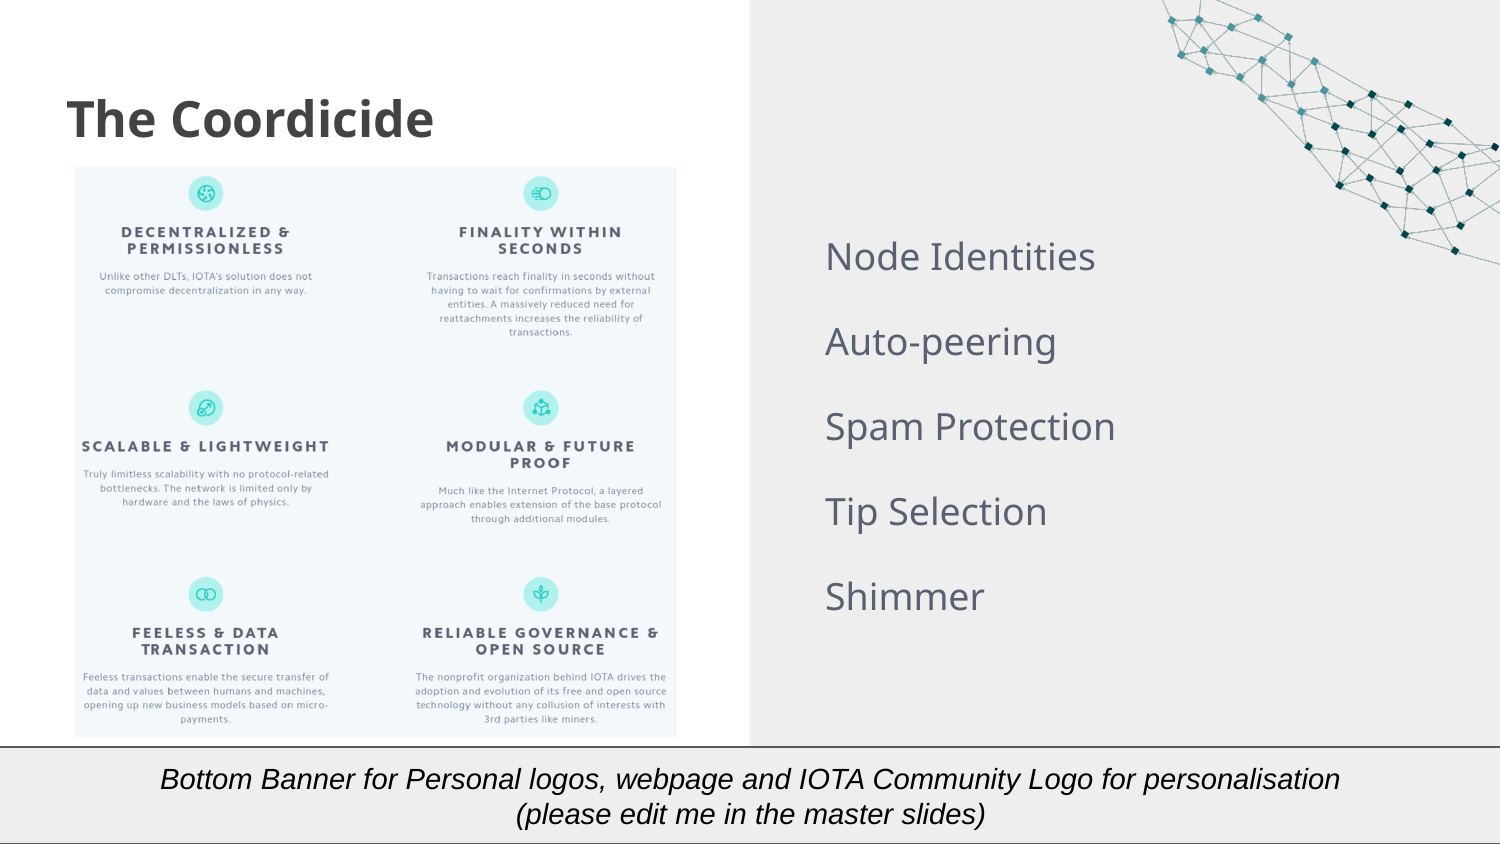

# The Coordicide
Node Identities
Auto-peering
Spam Protection
Tip Selection
Shimmer